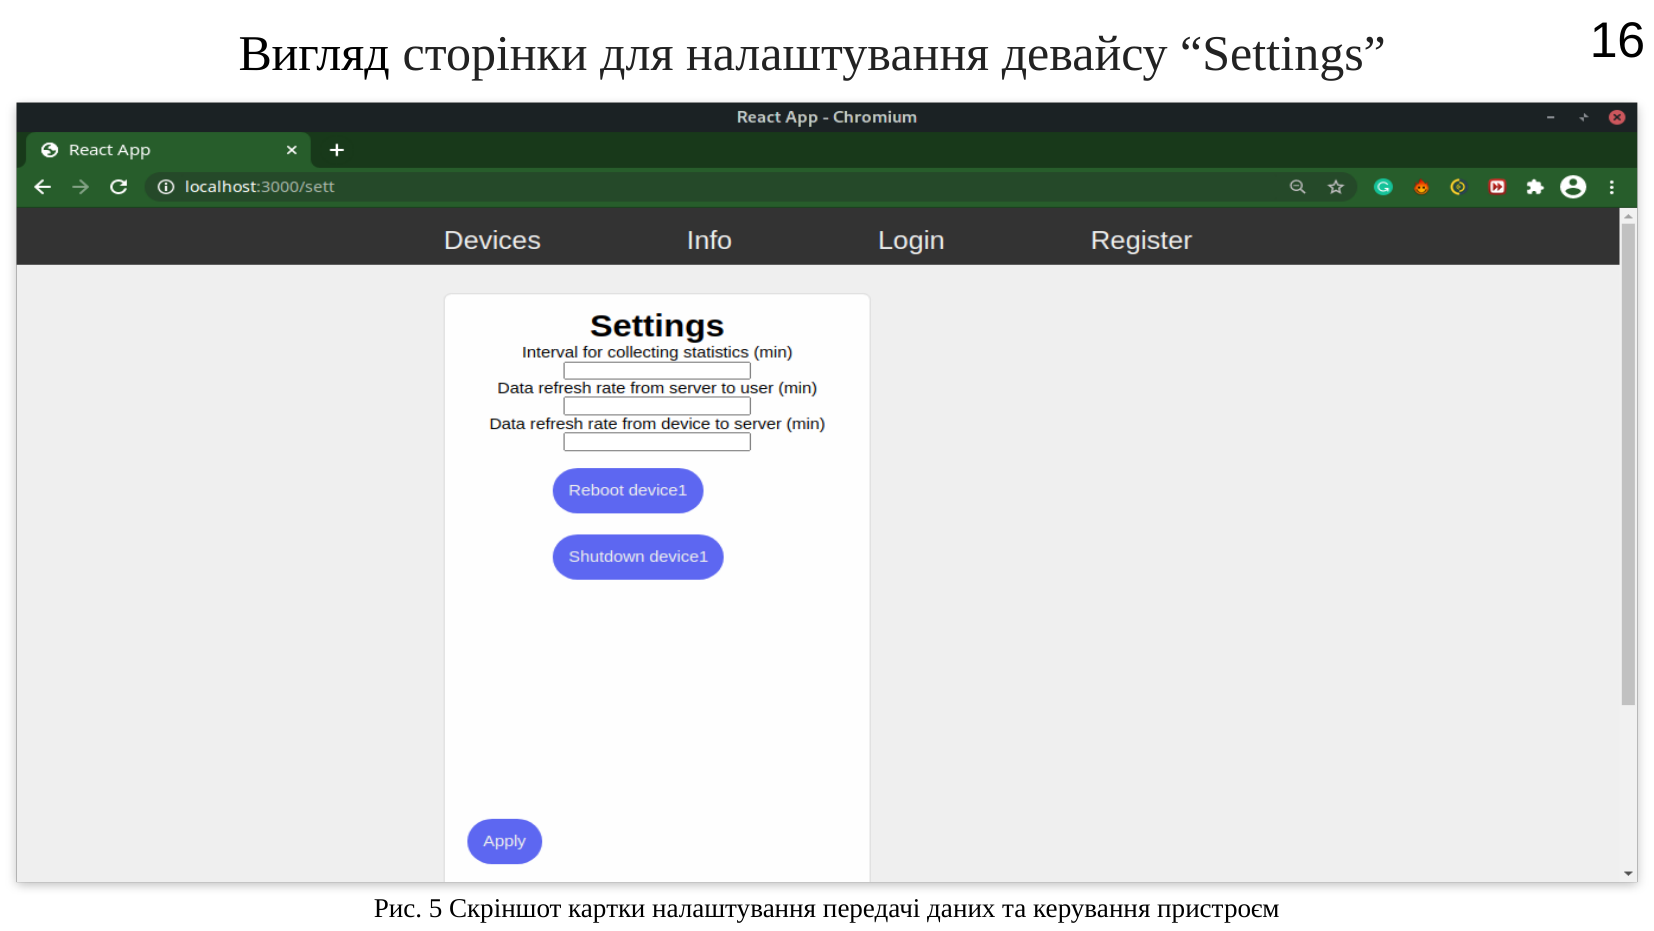

Вигляд сторінки для налаштування девайсу “Settings”
Рис. 5 Скріншот картки налаштування передачі даних та керування пристроєм